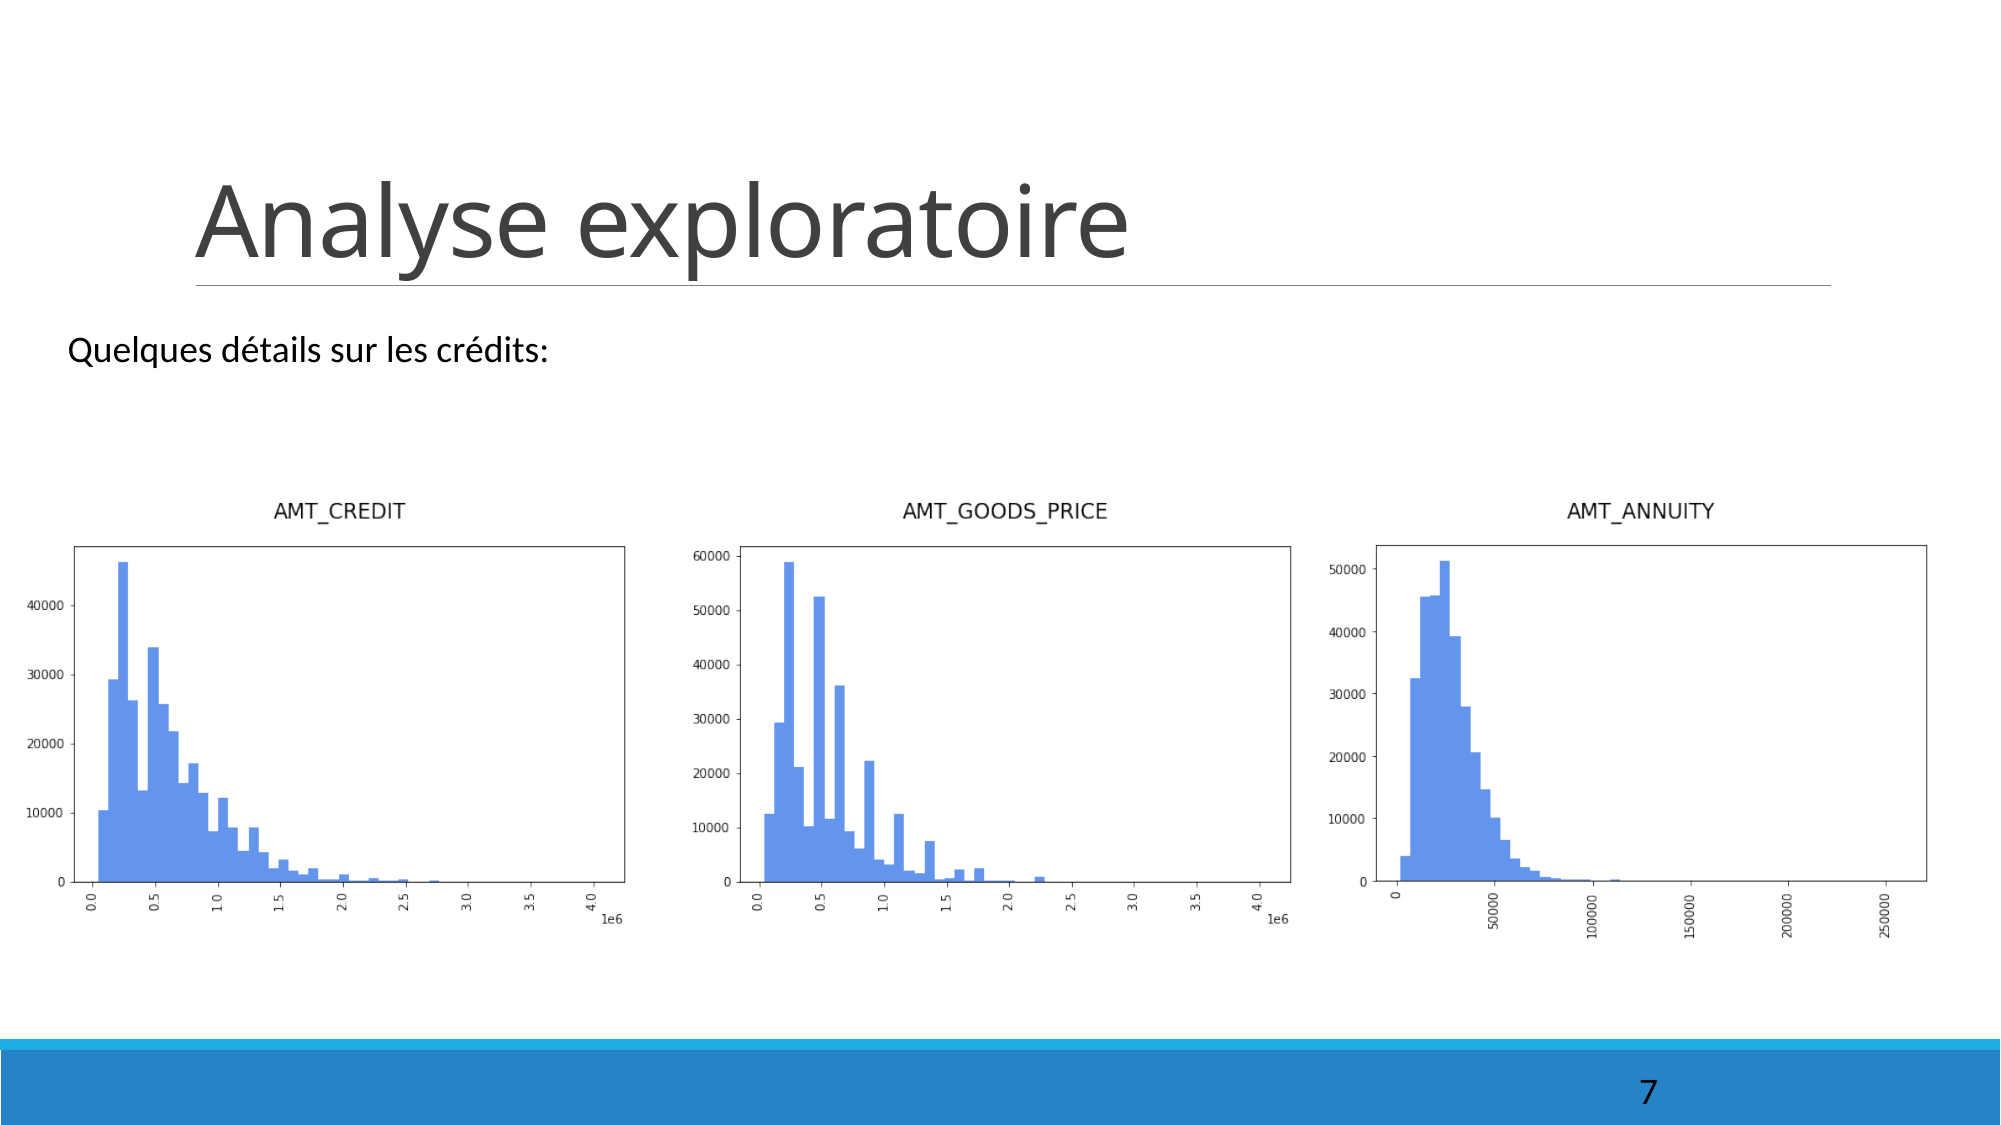

# Analyse exploratoire
Quelques détails sur les crédits: